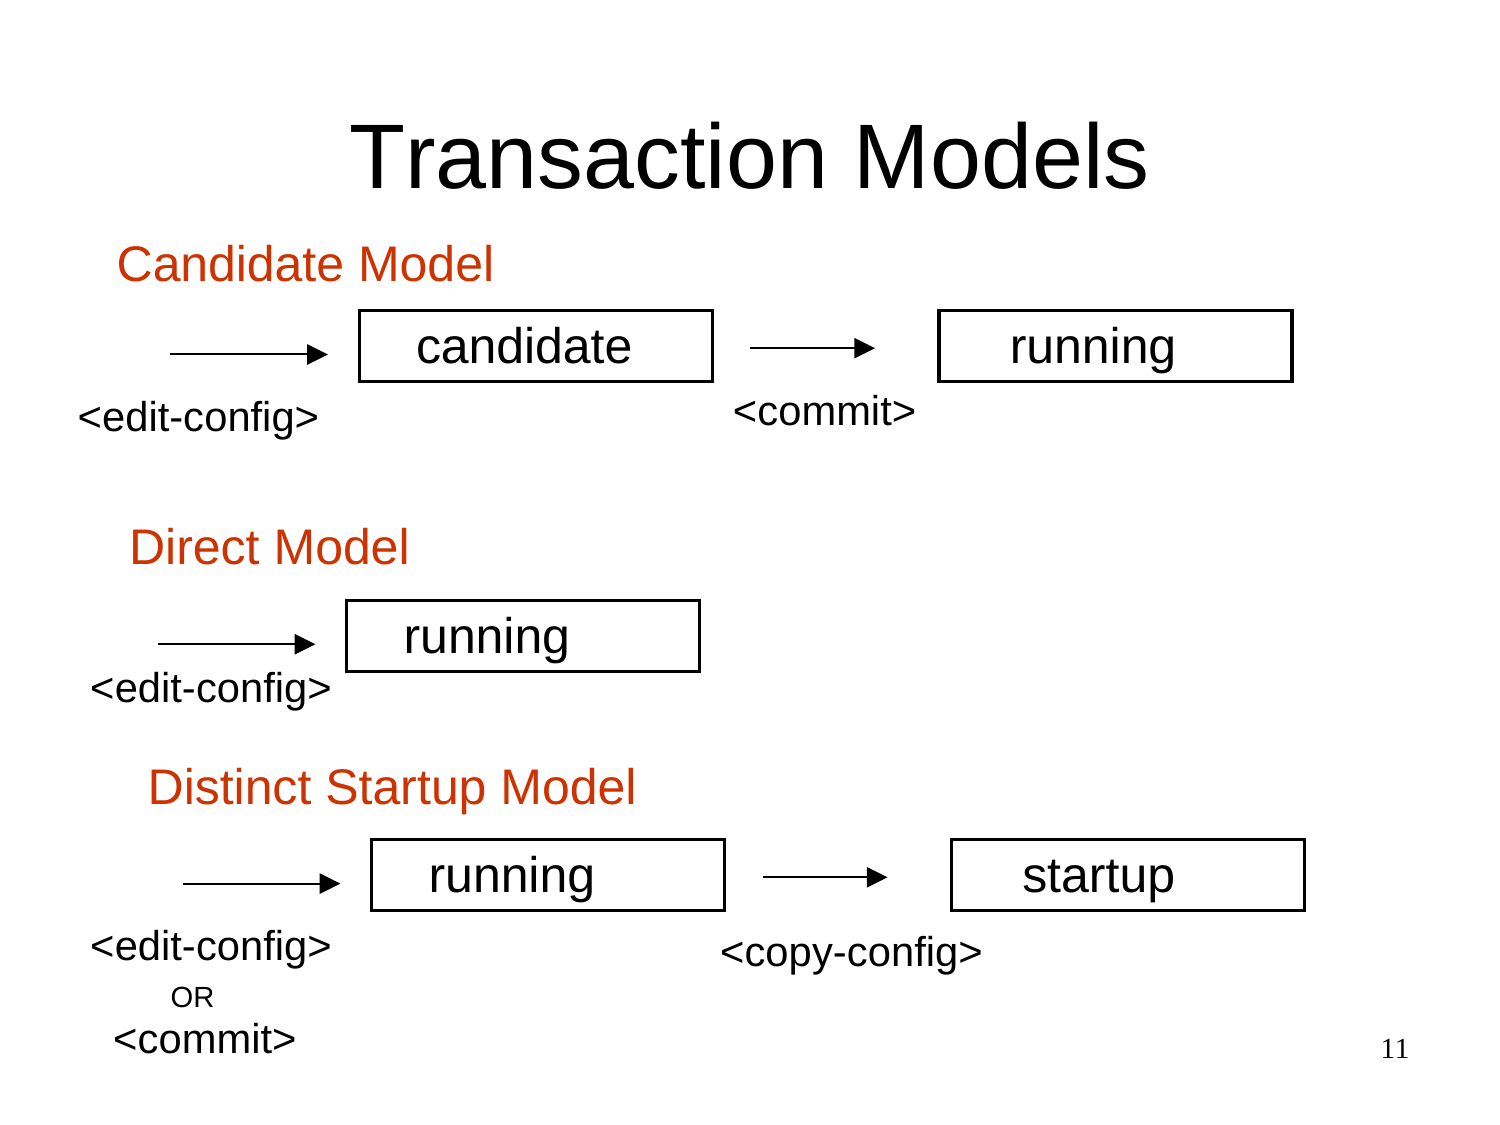

# Transaction Models
Candidate Model
 candidate
 running
<commit>
<edit-config>
Direct Model
 running
<edit-config>
Distinct Startup Model
 running
 startup
<edit-config>
 OR
 <commit>
<copy-config>
11